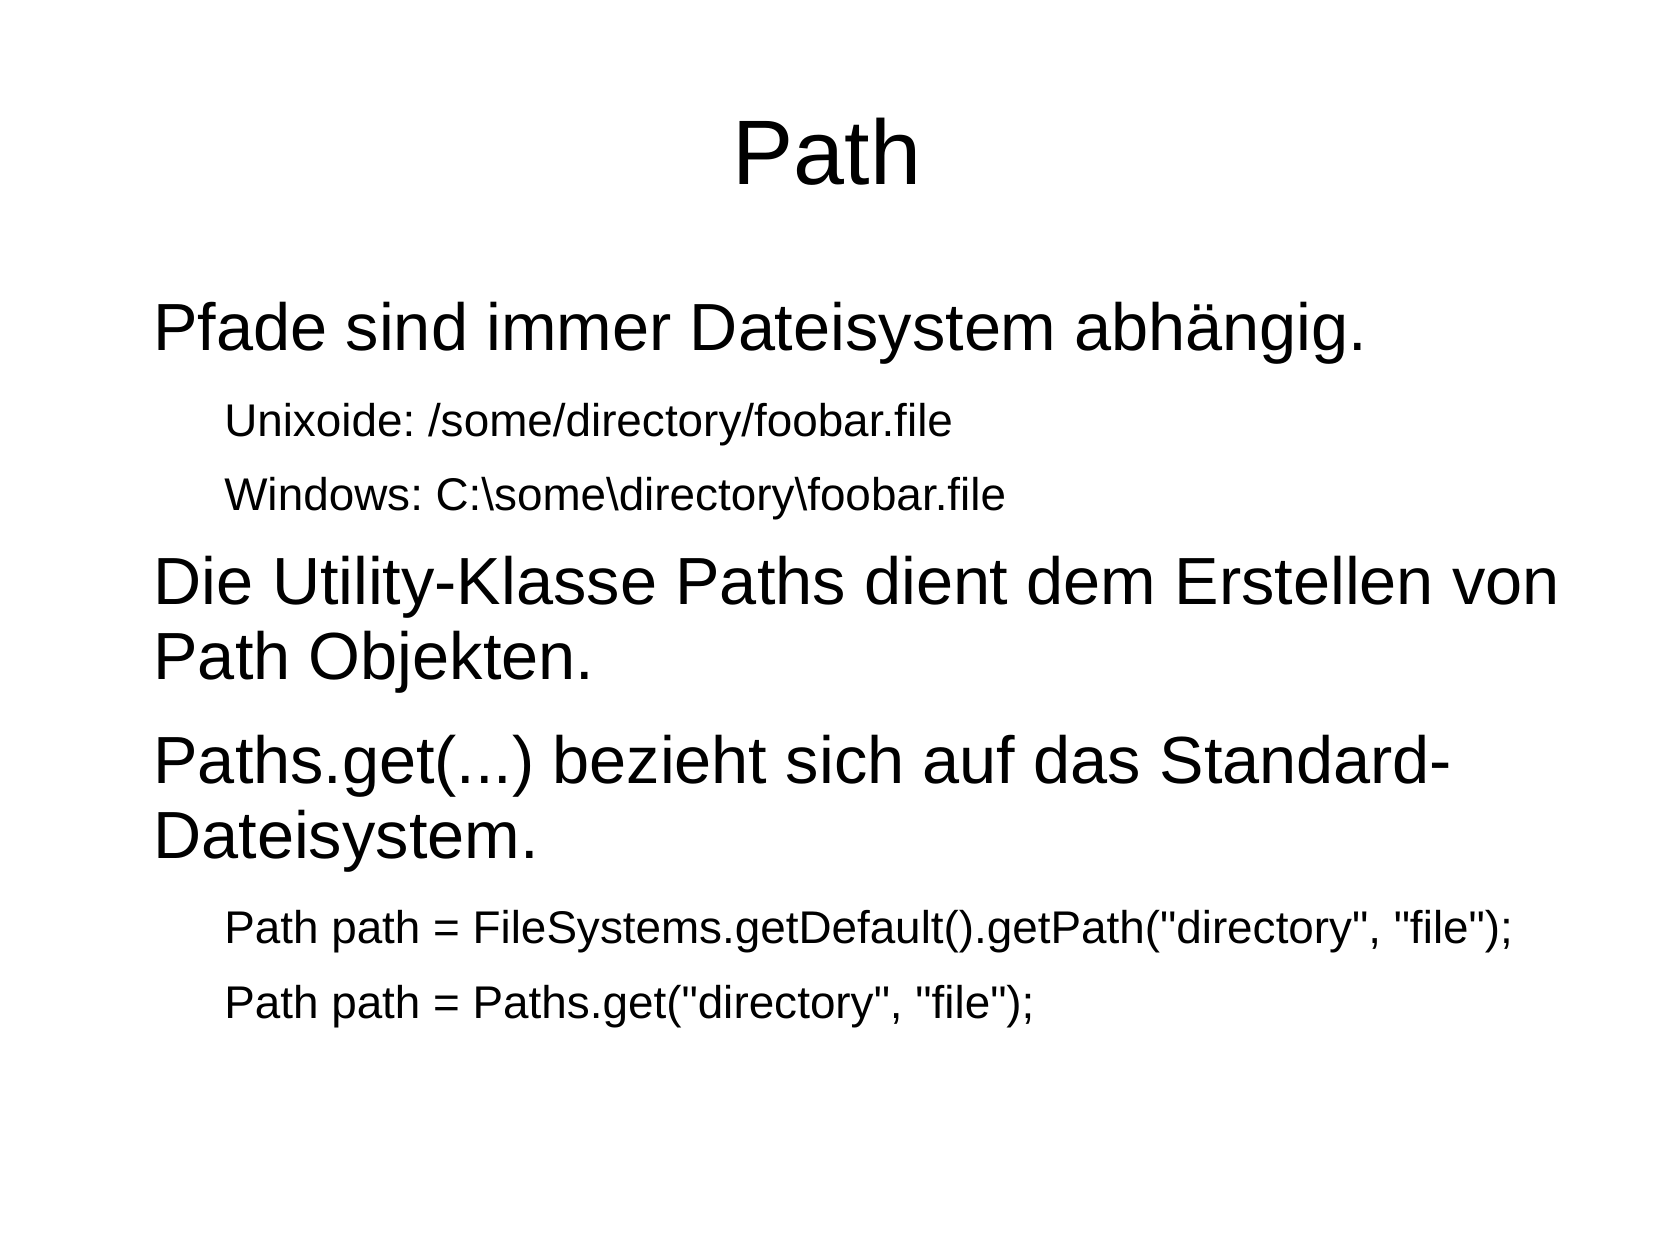

# Path
Pfade sind immer Dateisystem abhängig.
Unixoide: /some/directory/foobar.file
Windows: C:\some\directory\foobar.file
Die Utility-Klasse Paths dient dem Erstellen von Path Objekten.
Paths.get(...) bezieht sich auf das Standard-Dateisystem.
Path path = FileSystems.getDefault().getPath("directory", "file");
Path path = Paths.get("directory", "file");